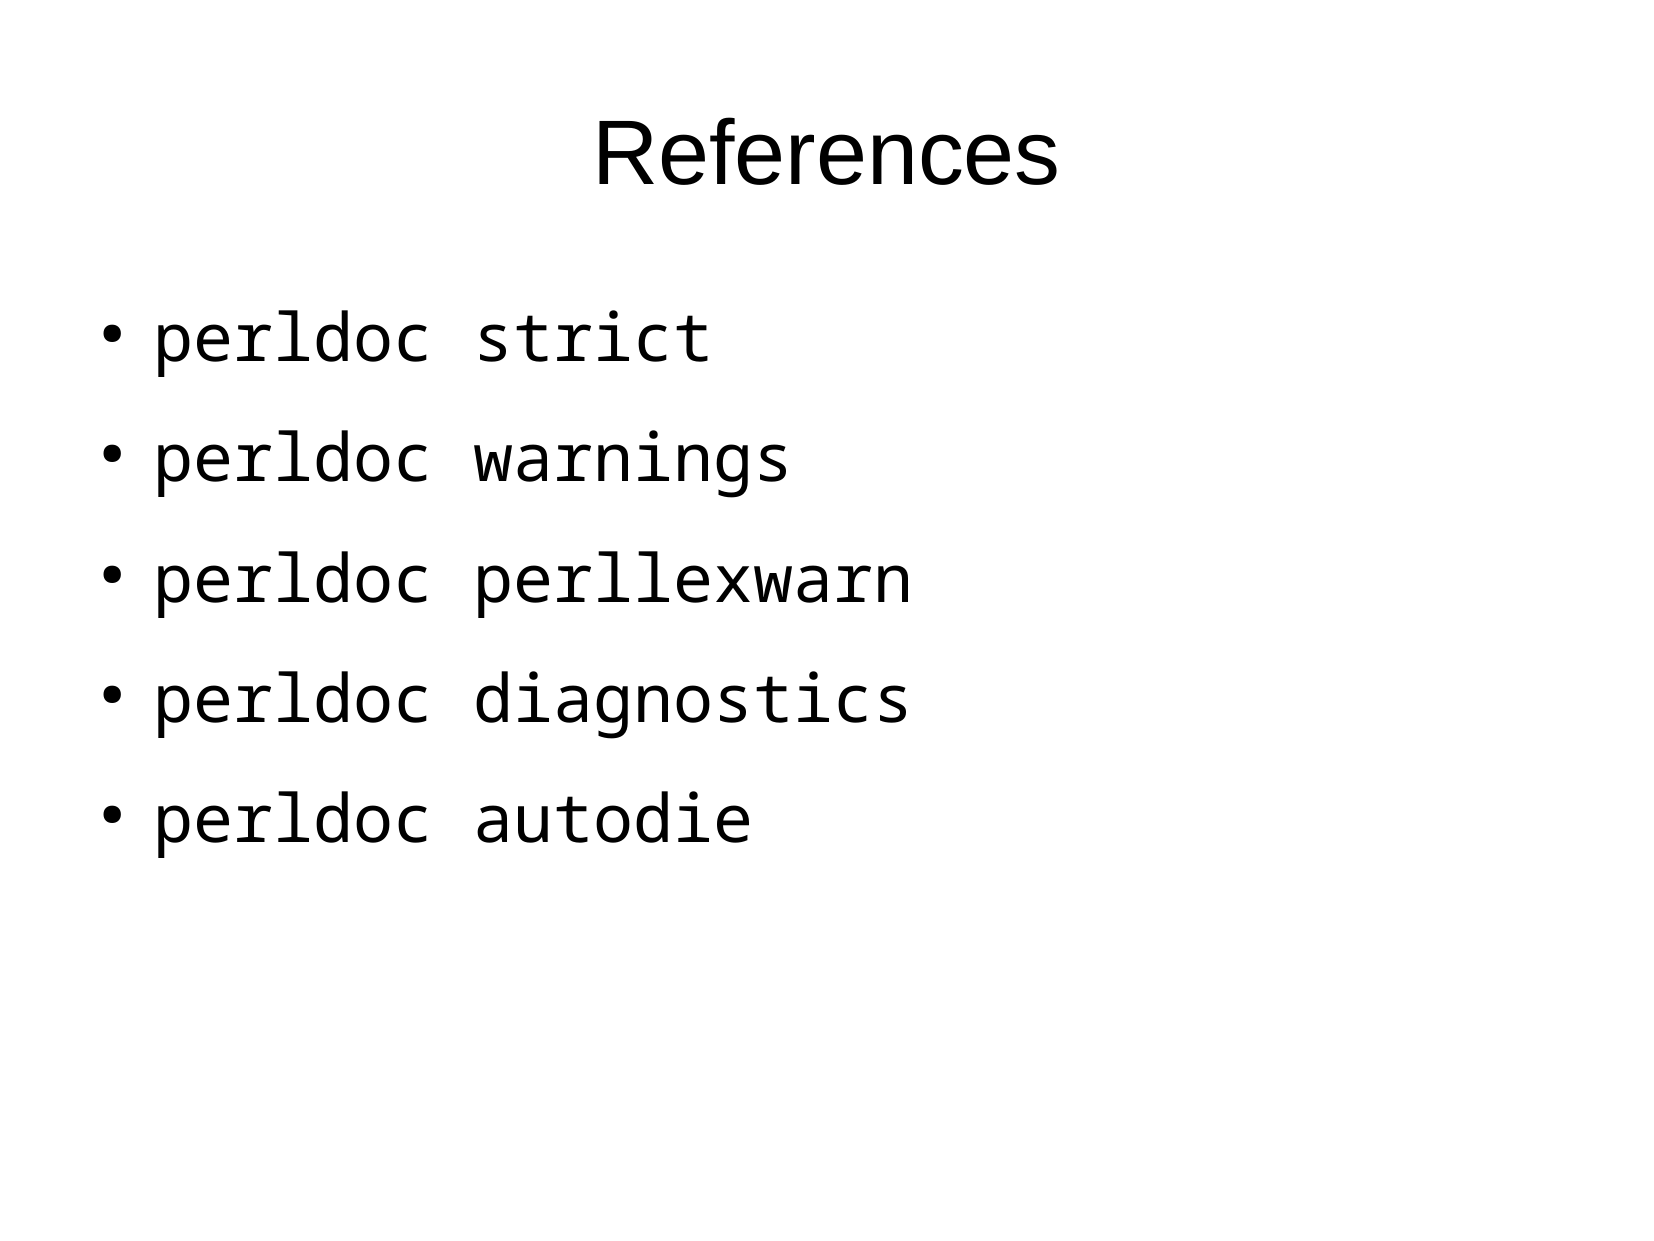

# References
perldoc strict
perldoc warnings
perldoc perllexwarn
perldoc diagnostics
perldoc autodie